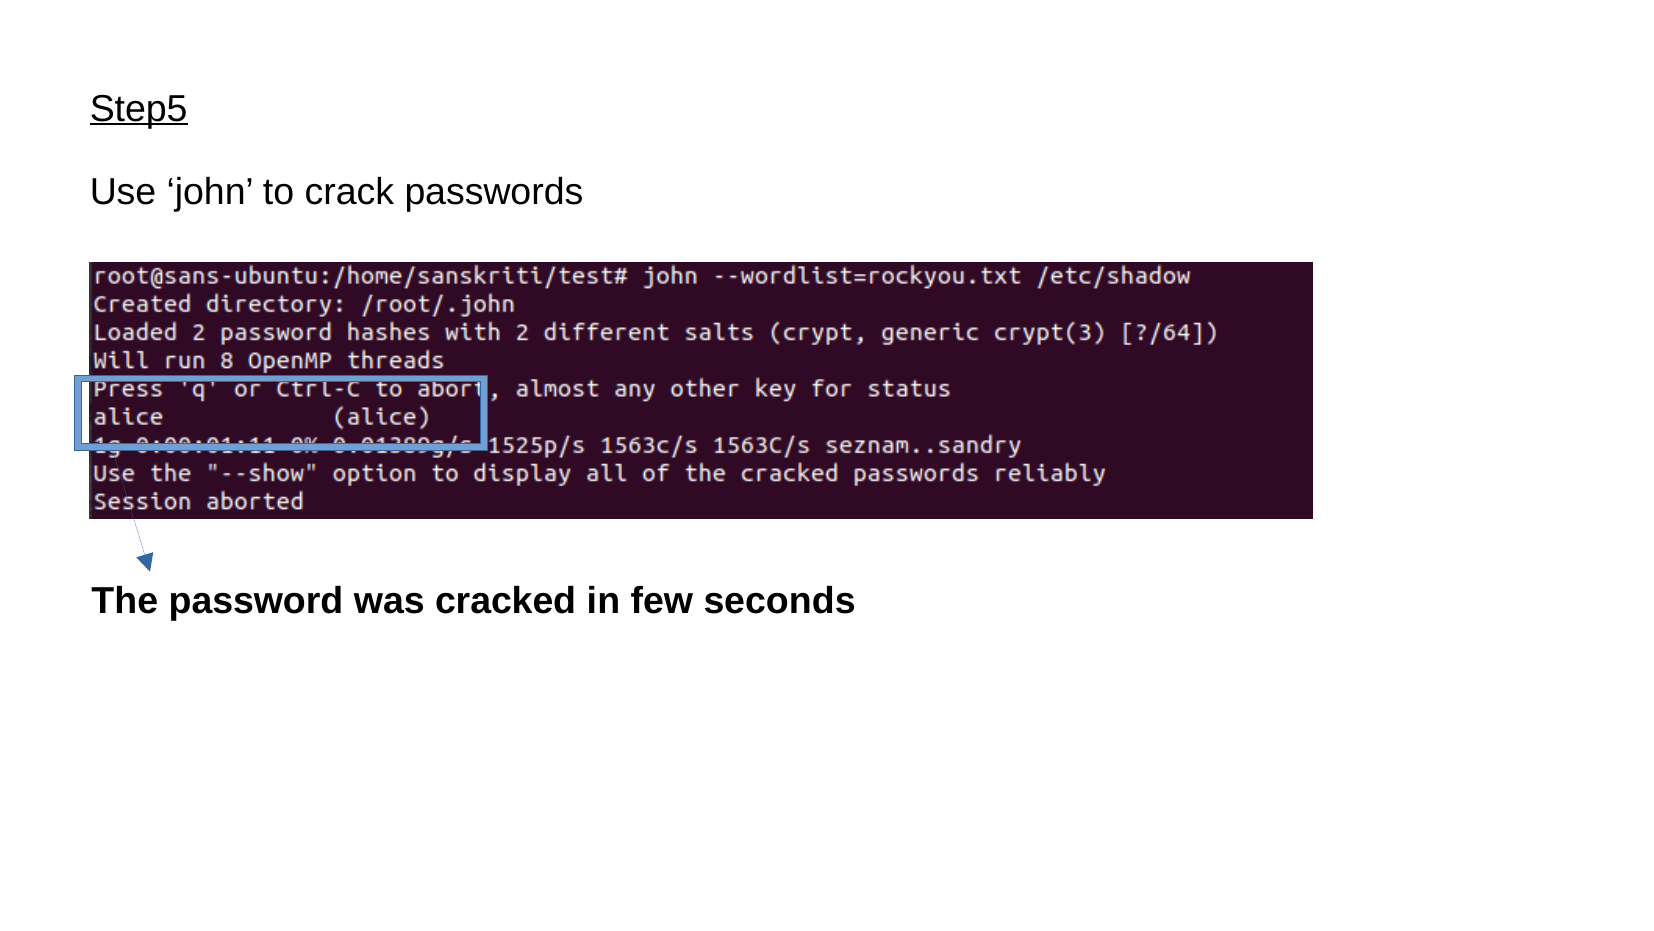

Step5
Use ‘john’ to crack passwords
The password was cracked in few seconds